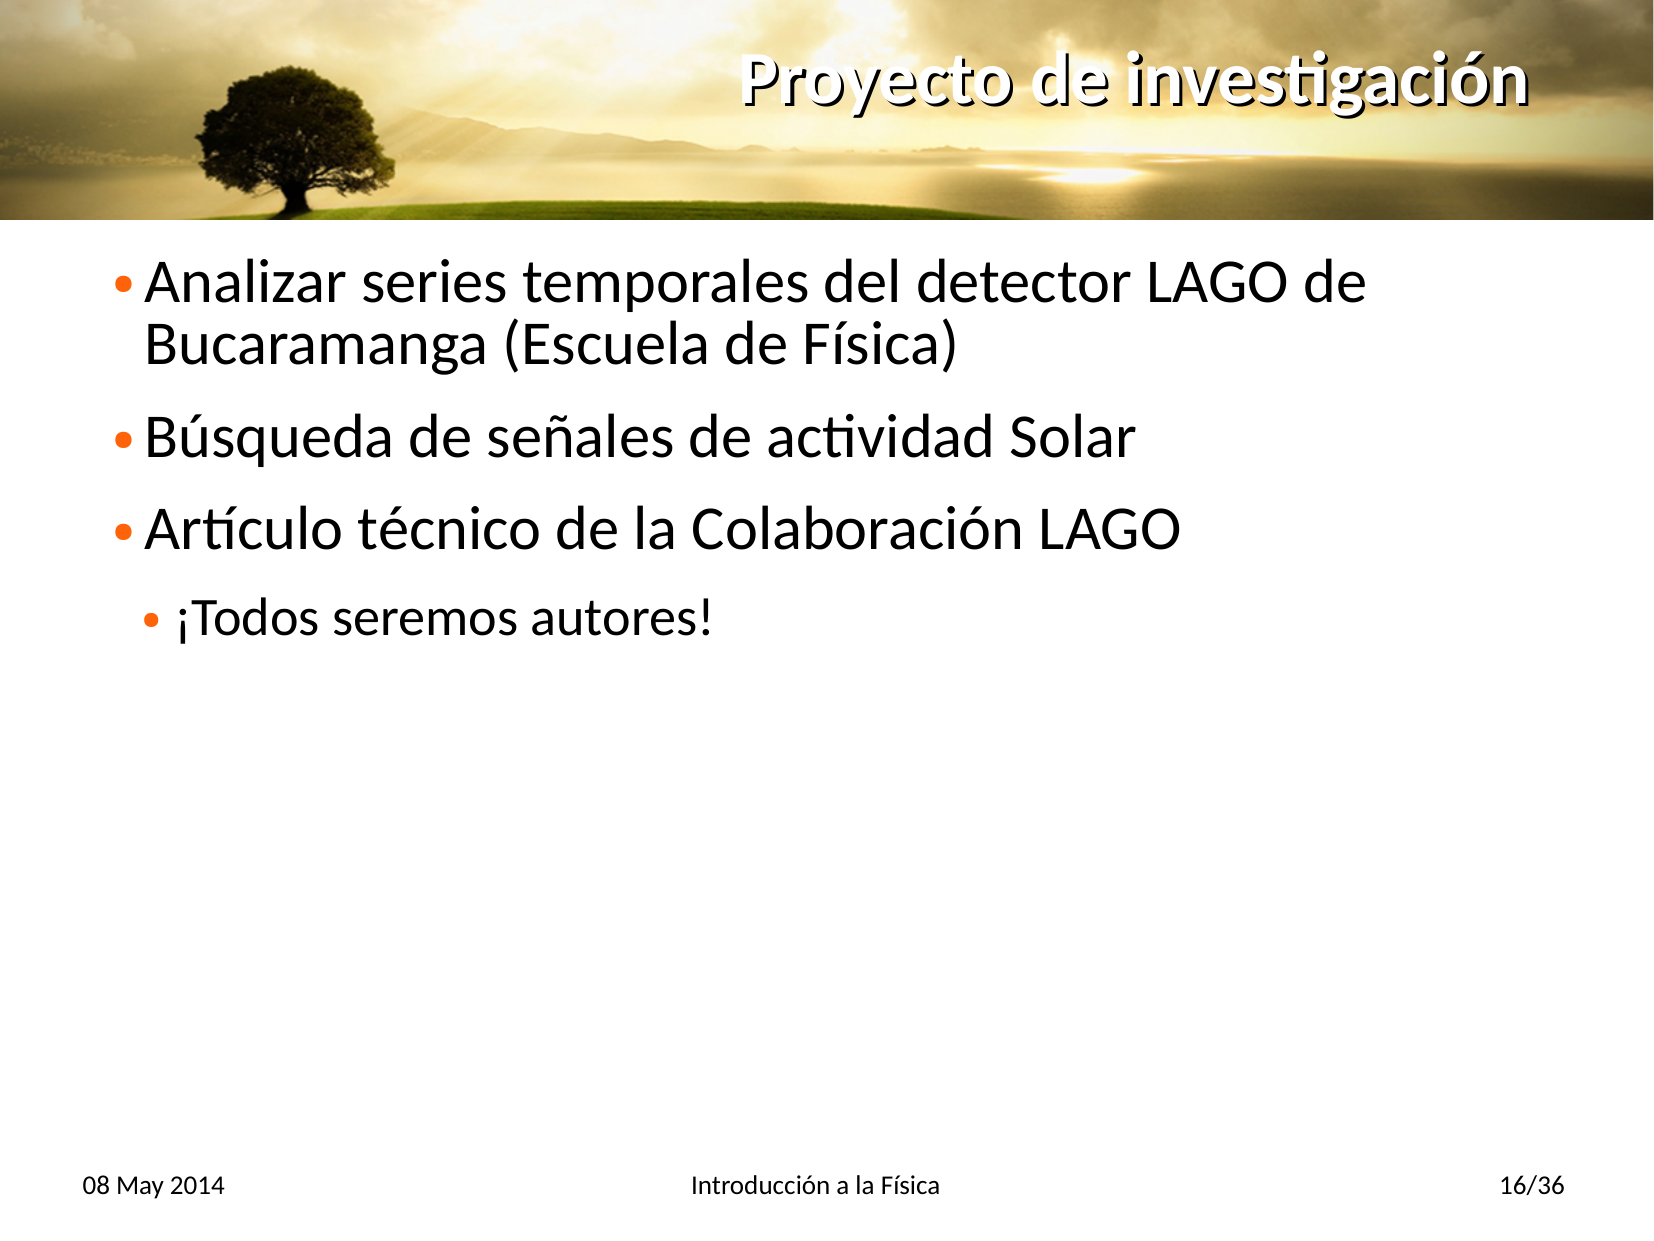

# Proyecto de investigación
Analizar series temporales del detector LAGO de Bucaramanga (Escuela de Física)
Búsqueda de señales de actividad Solar
Artículo técnico de la Colaboración LAGO
¡Todos seremos autores!
08 May 2014
Introducción a la Física
16